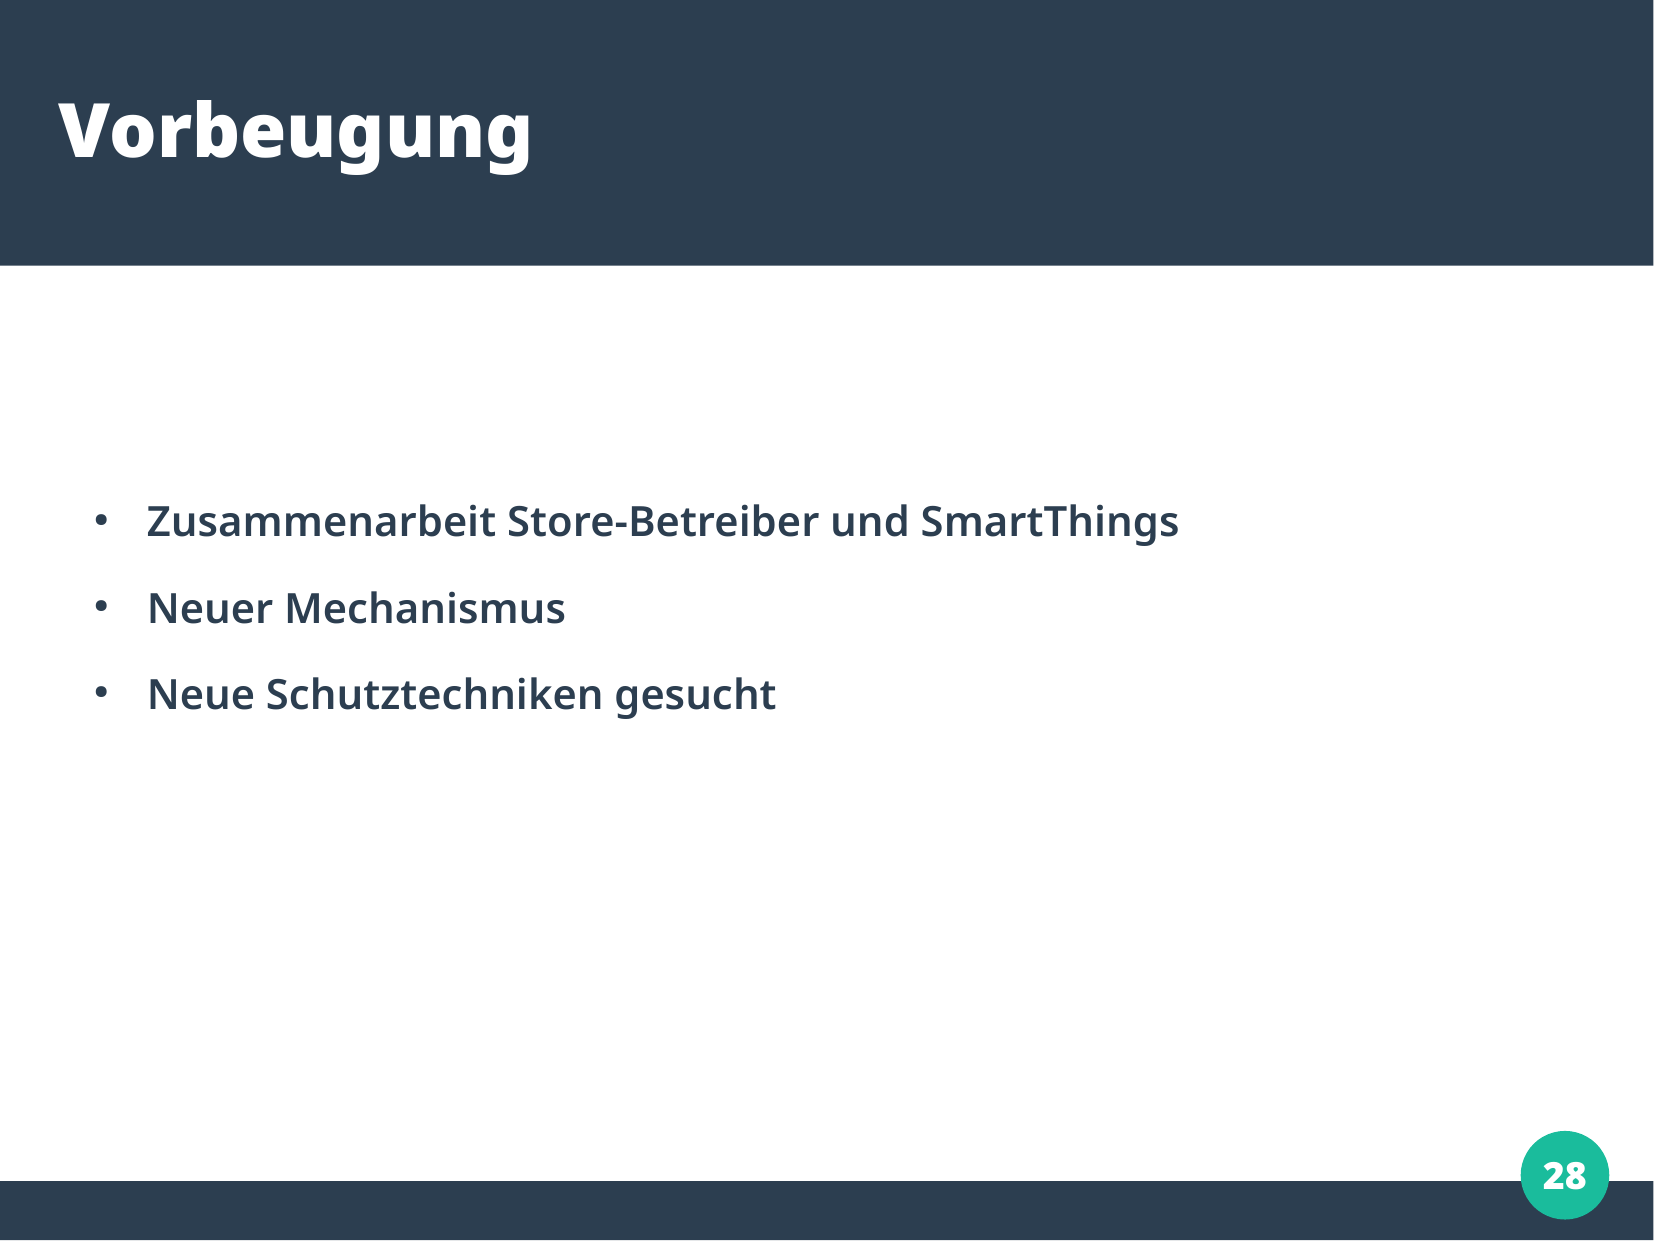

# Vorbeugung
Zusammenarbeit Store-Betreiber und SmartThings
Neuer Mechanismus
Neue Schutztechniken gesucht
28